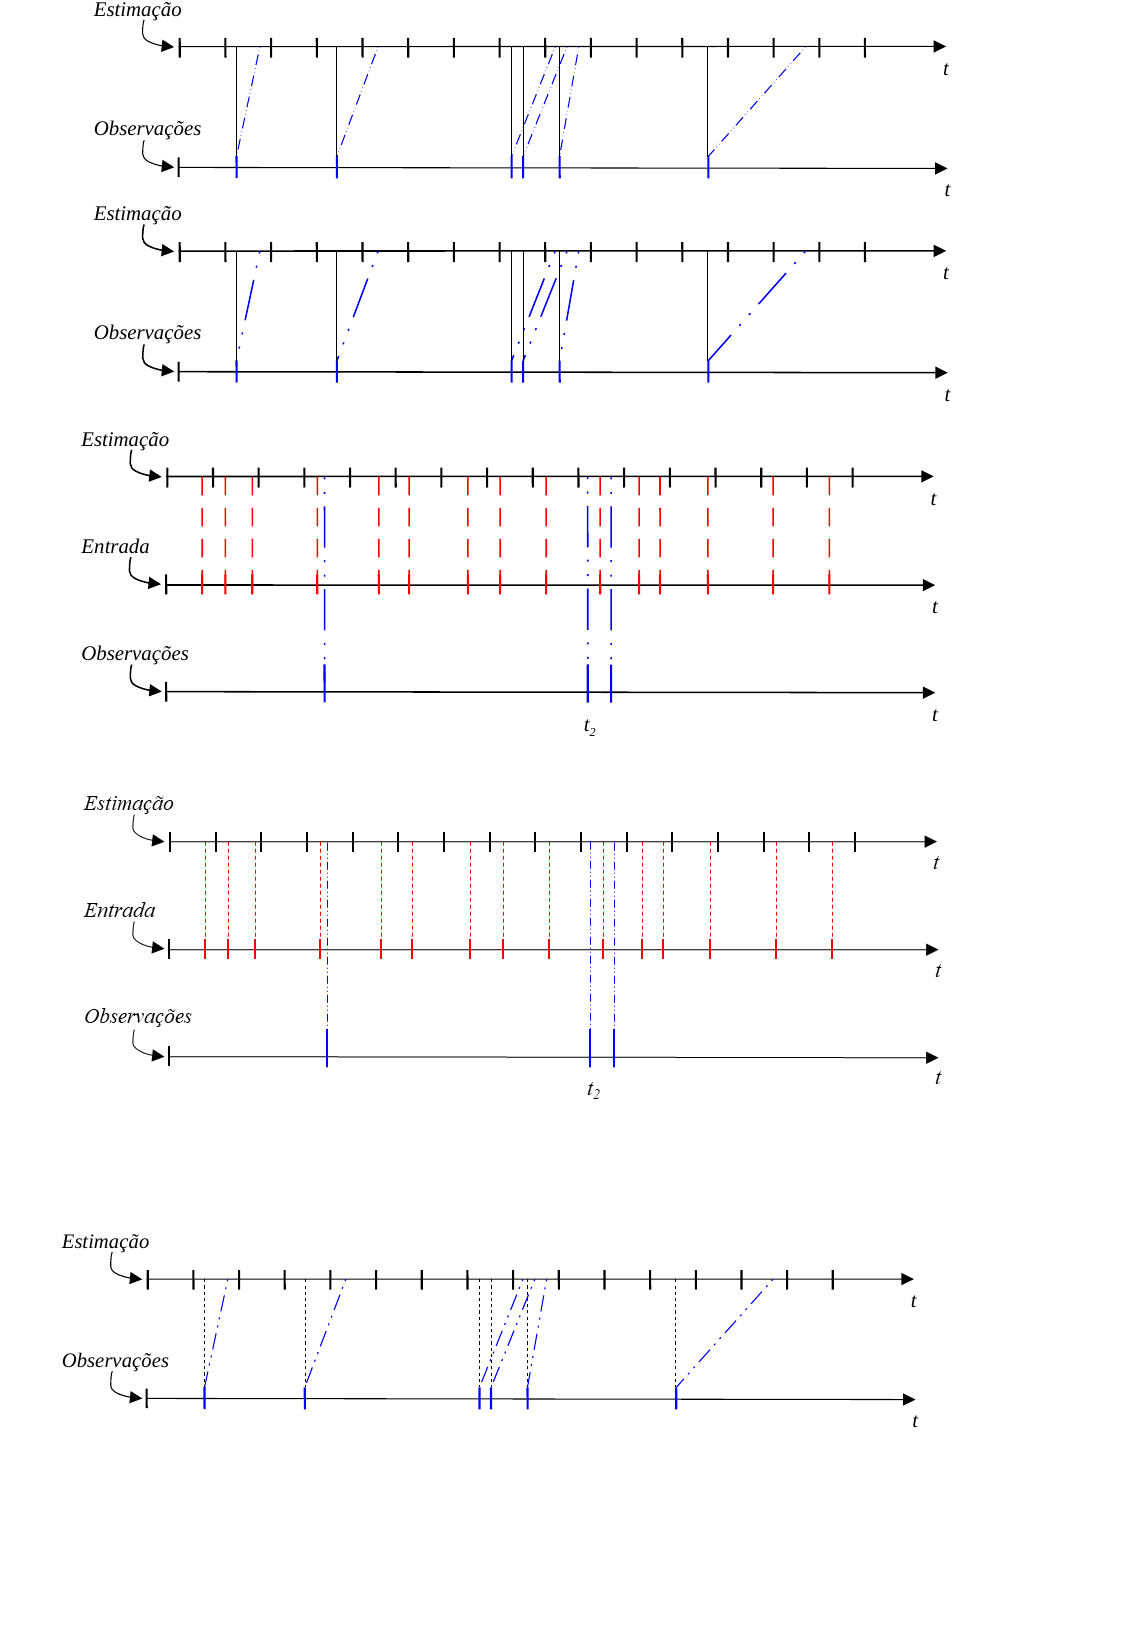

Estimação
t
Observações
t
Estimação
t
Observações
t
Estimação
t
Entrada
t
Observações
t
t2